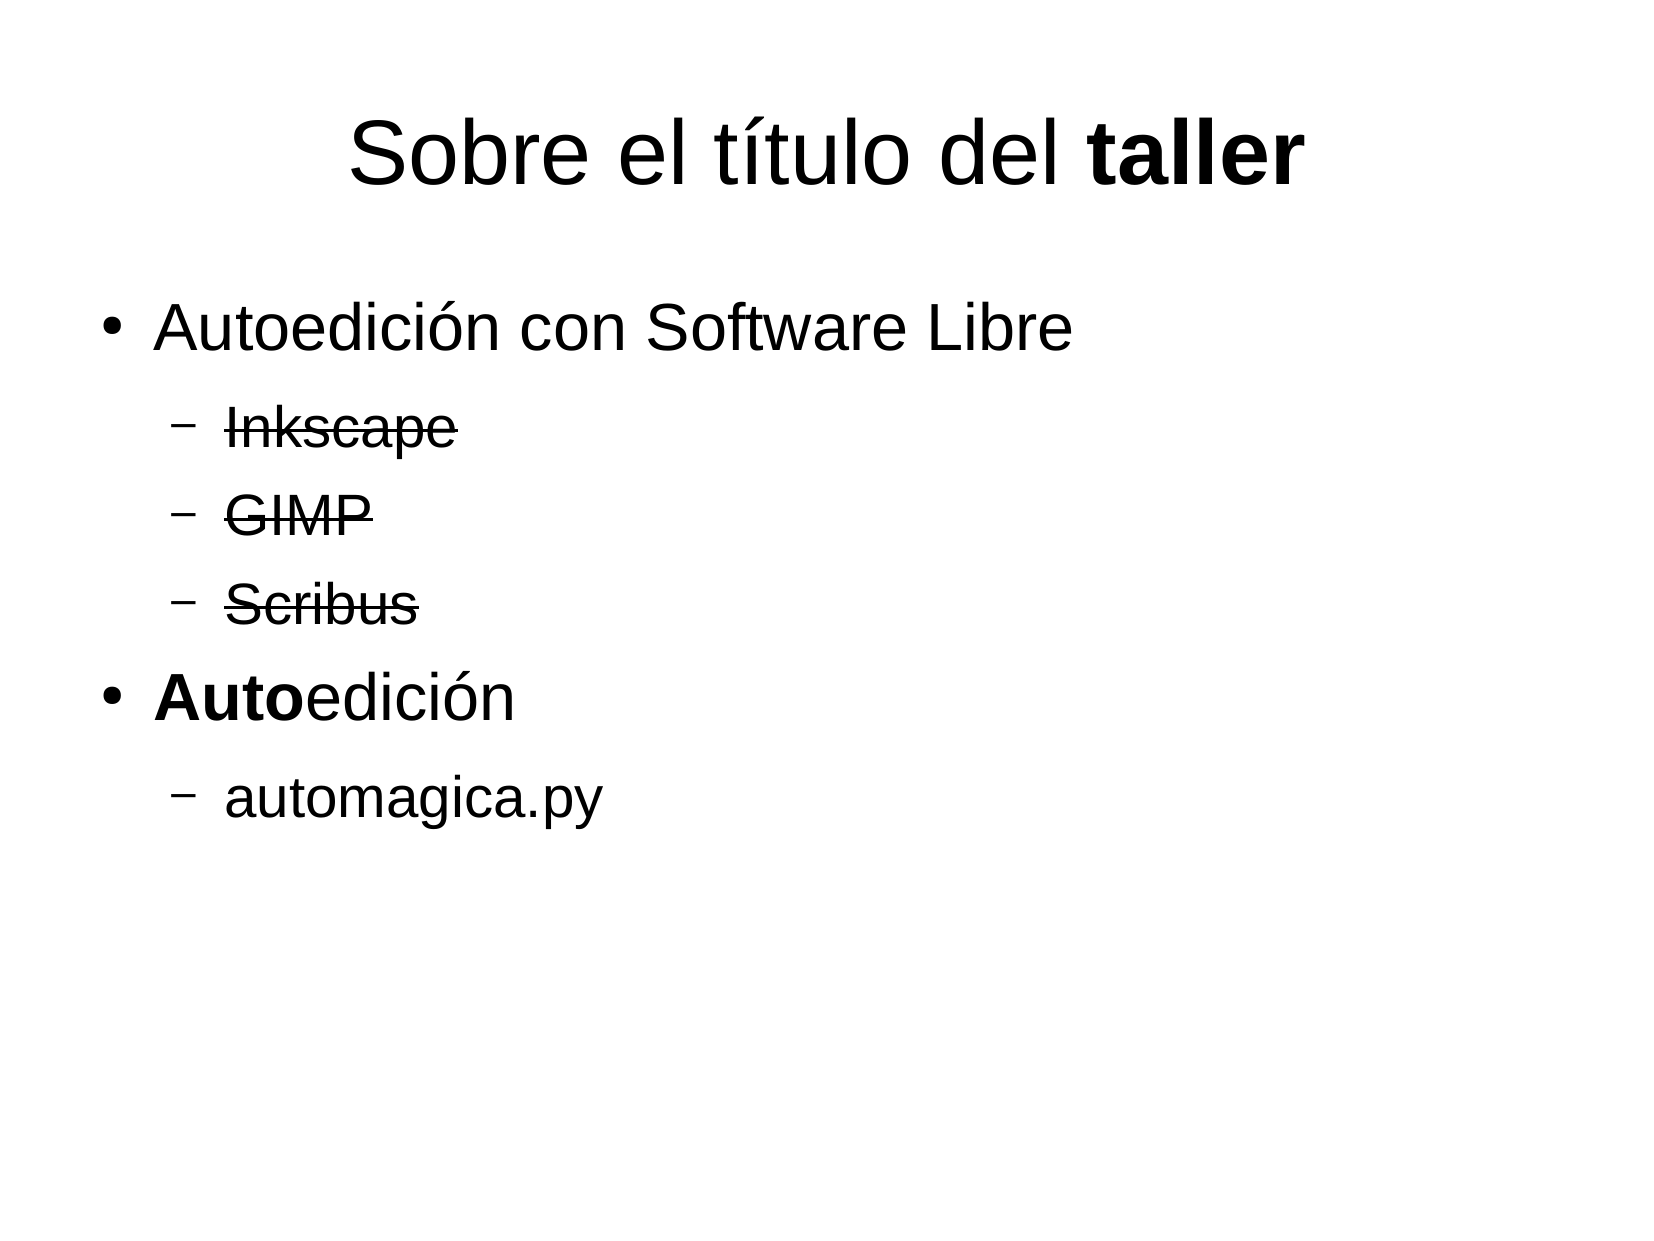

# Sobre el título del taller
Autoedición con Software Libre
Inkscape
GIMP
Scribus
Autoedición
automagica.py